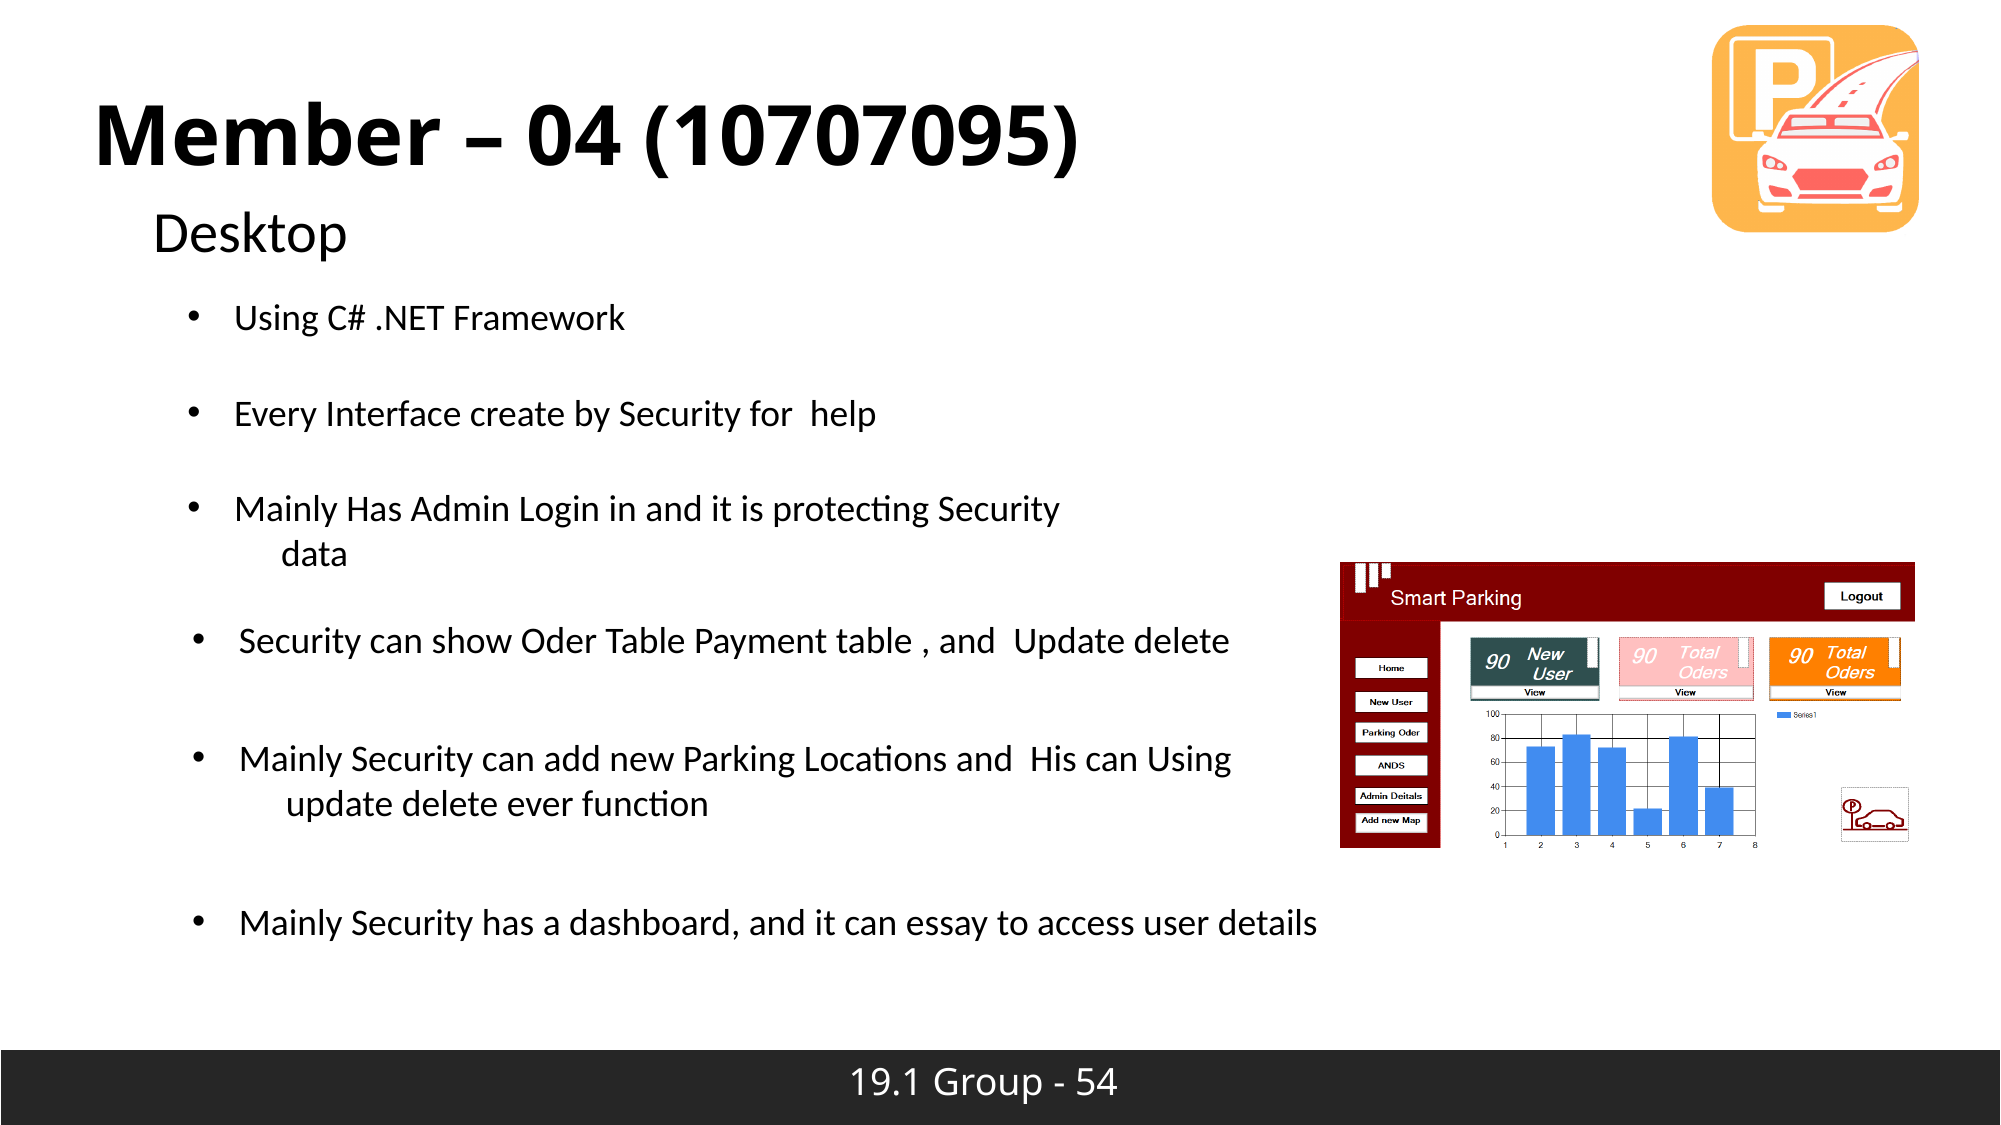

Member – 04 (10707095)
Desktop
Using C# .NET Framework
Every Interface create by Security for help
Mainly Has Admin Login in and it is protecting Security data
Security can show Oder Table Payment table , and Update delete
Mainly Security can add new Parking Locations and His can Using update delete ever function
Mainly Security has a dashboard, and it can essay to access user details
19.1 Group - 54